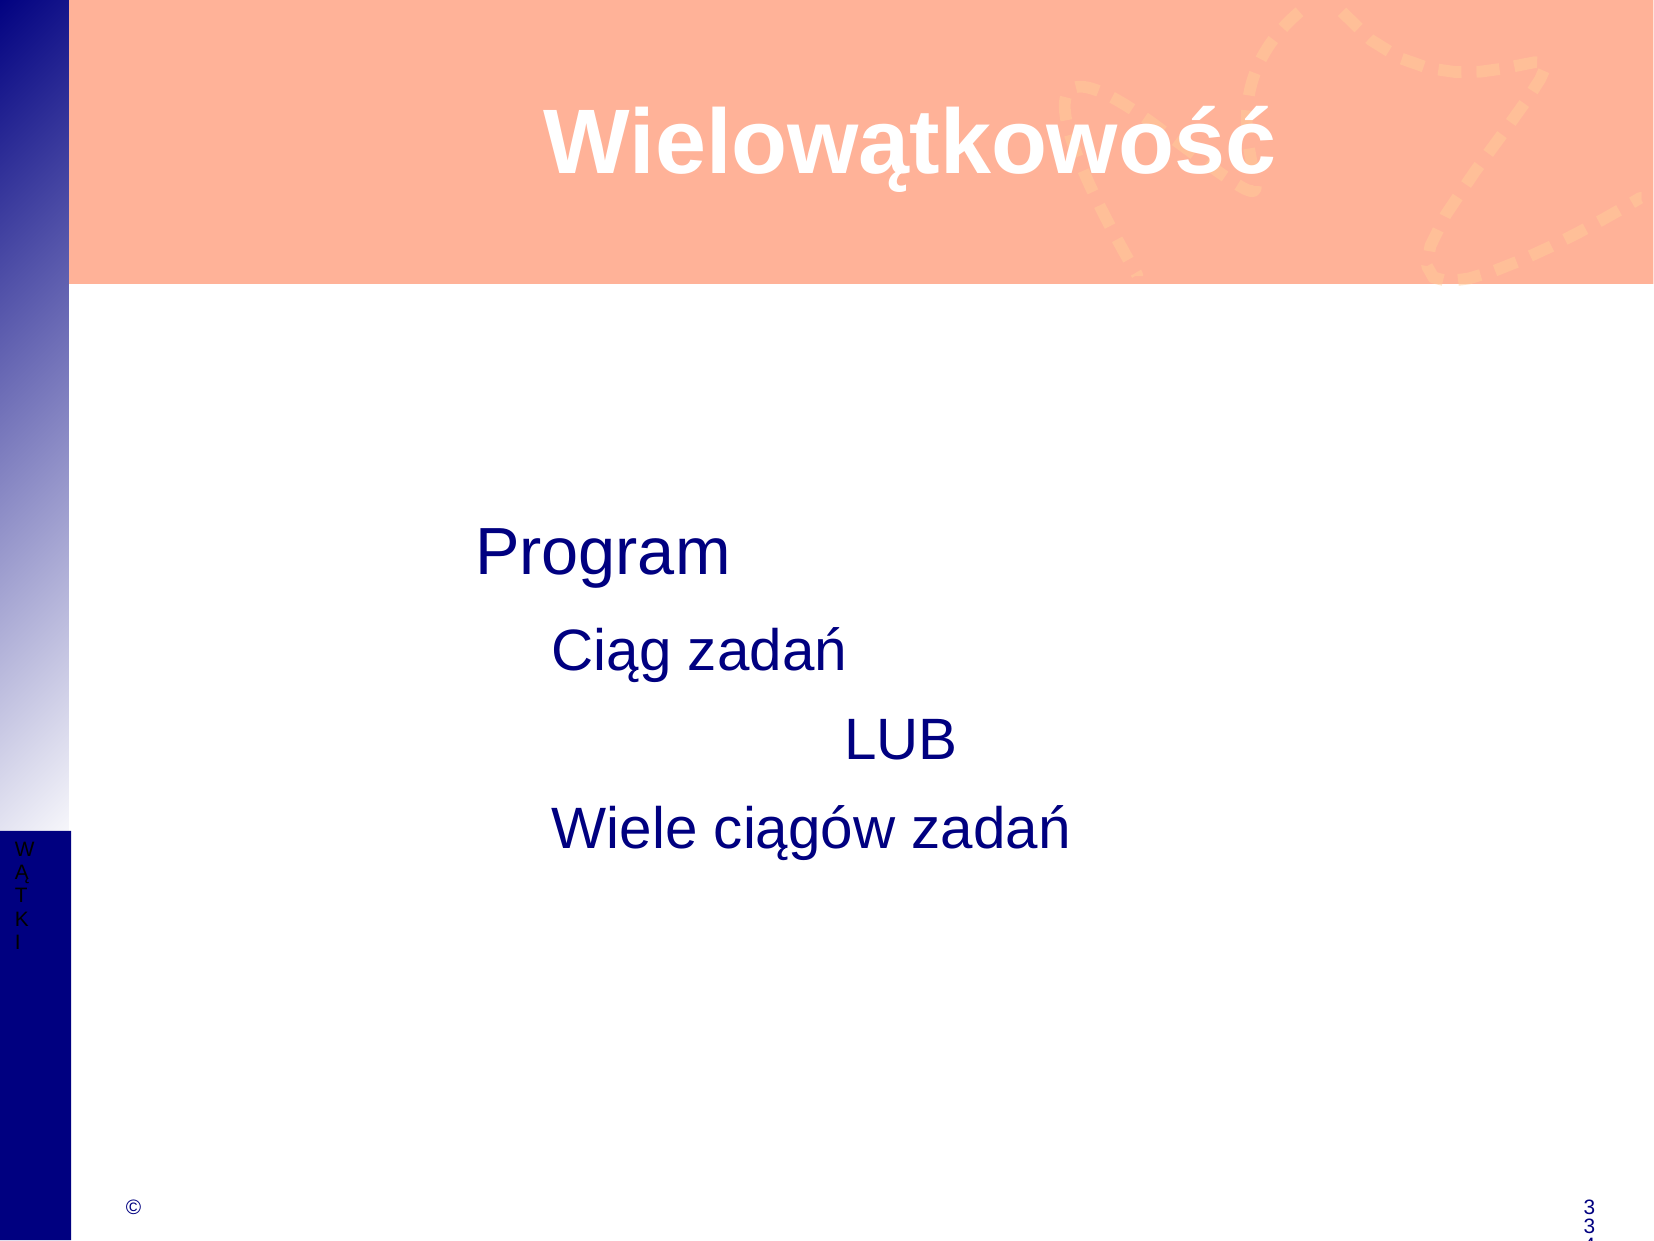

Wielowątkowość
# Program
Ciąg zadań
 LUB
Wiele ciągów zadań
W
Ą
T
K
I